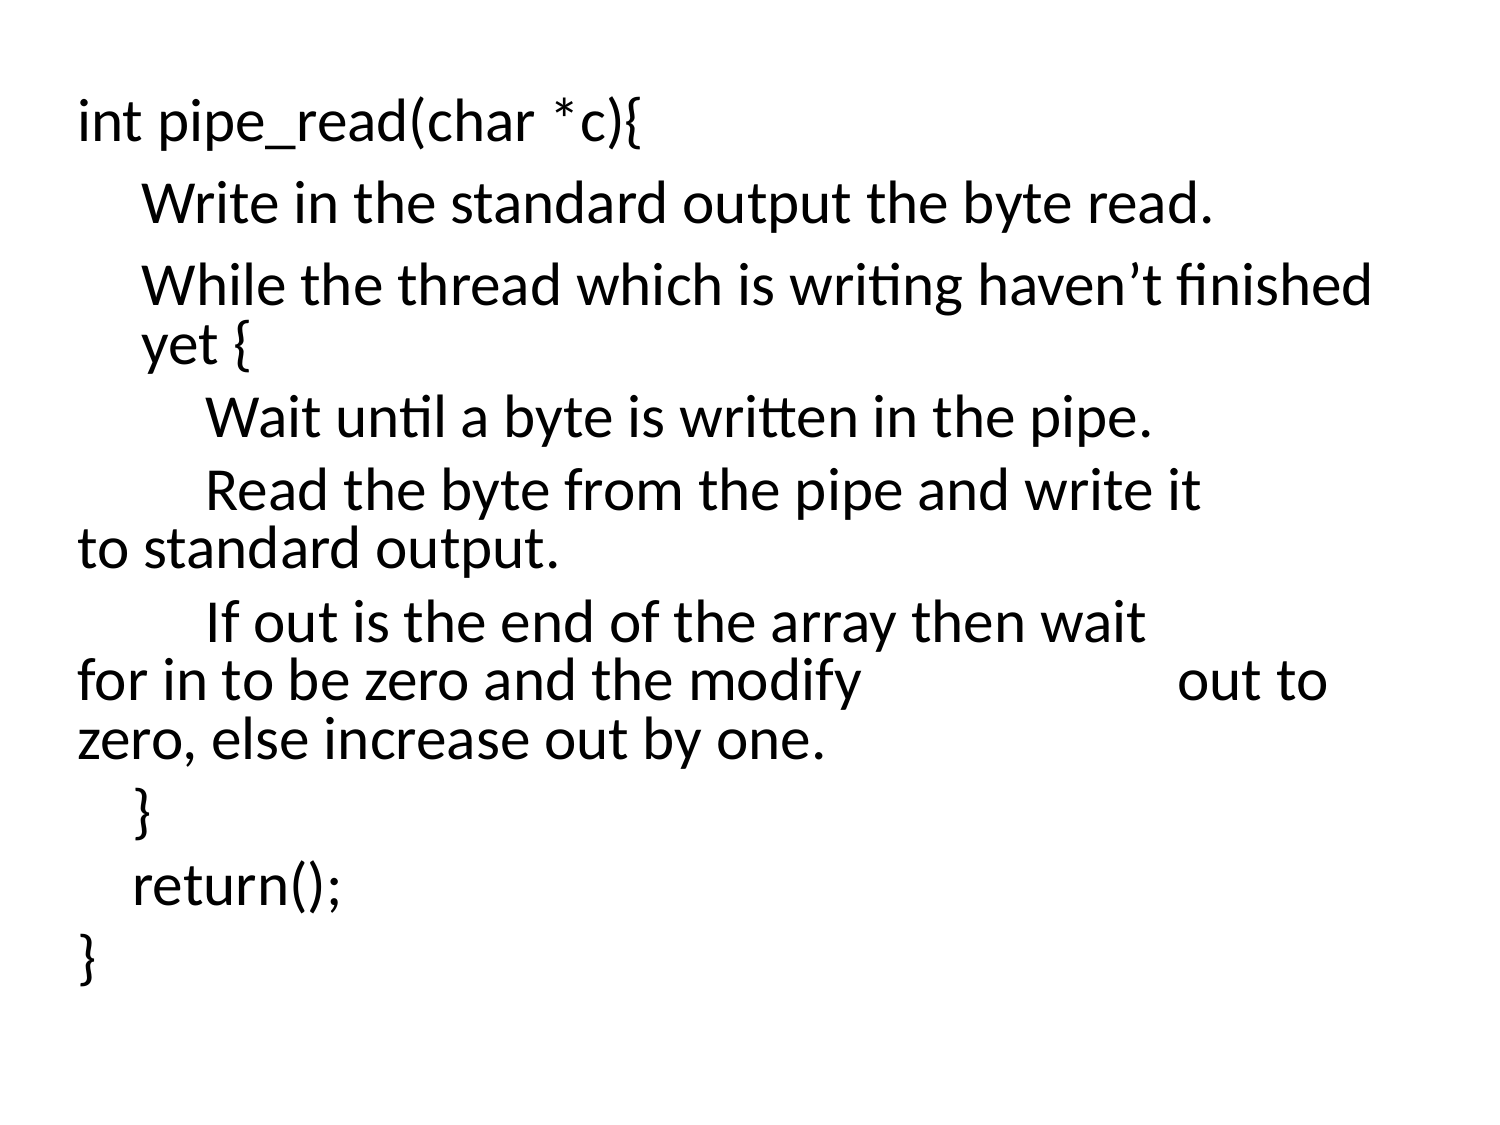

# int pipe_read(char *c){
Write in the standard output the byte read.
While the thread which is writing haven’t finished yet {
	 Wait until a byte is written in the pipe.
	 Read the byte from the pipe and write it 									 to standard output.
	 If out is the end of the array then wait 			 for in to be zero and the modify out to zero, else increase out by one.
 }
 return();
}